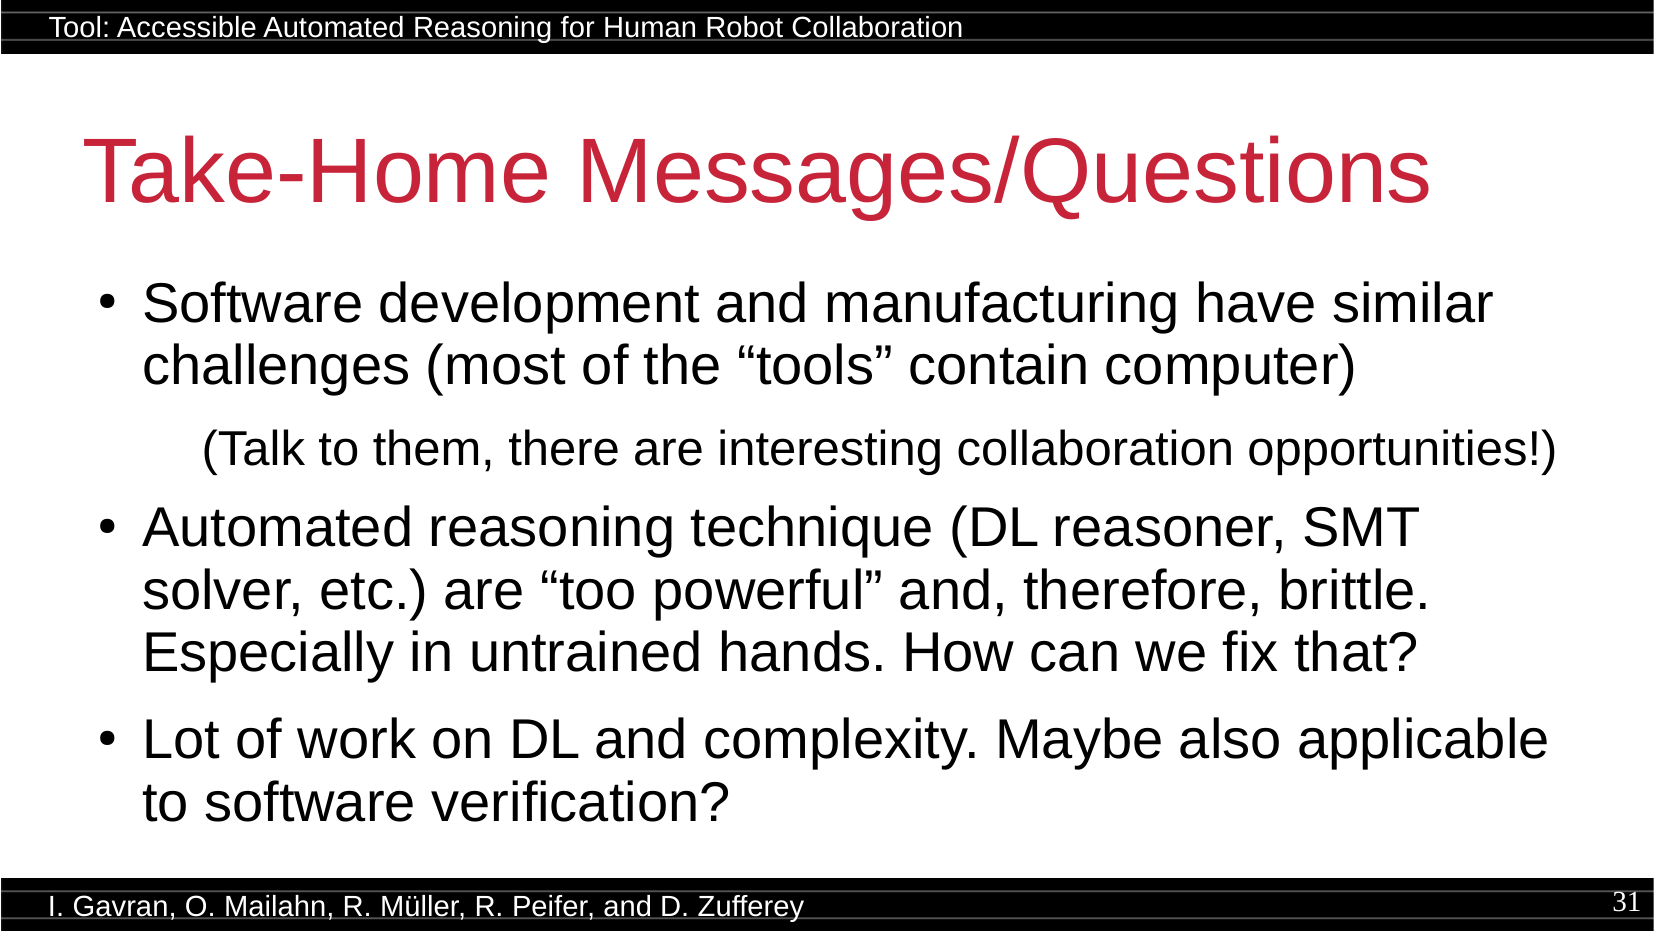

Tool: Accessible Automated Reasoning for Human Robot Collaboration
# Take-Home Messages/Questions
Software development and manufacturing have similar challenges (most of the “tools” contain computer)
(Talk to them, there are interesting collaboration opportunities!)
Automated reasoning technique (DL reasoner, SMT solver, etc.) are “too powerful” and, therefore, brittle. Especially in untrained hands. How can we fix that?
Lot of work on DL and complexity. Maybe also applicable to software verification?
I. Gavran, O. Mailahn, R. Müller, R. Peifer, and D. Zufferey